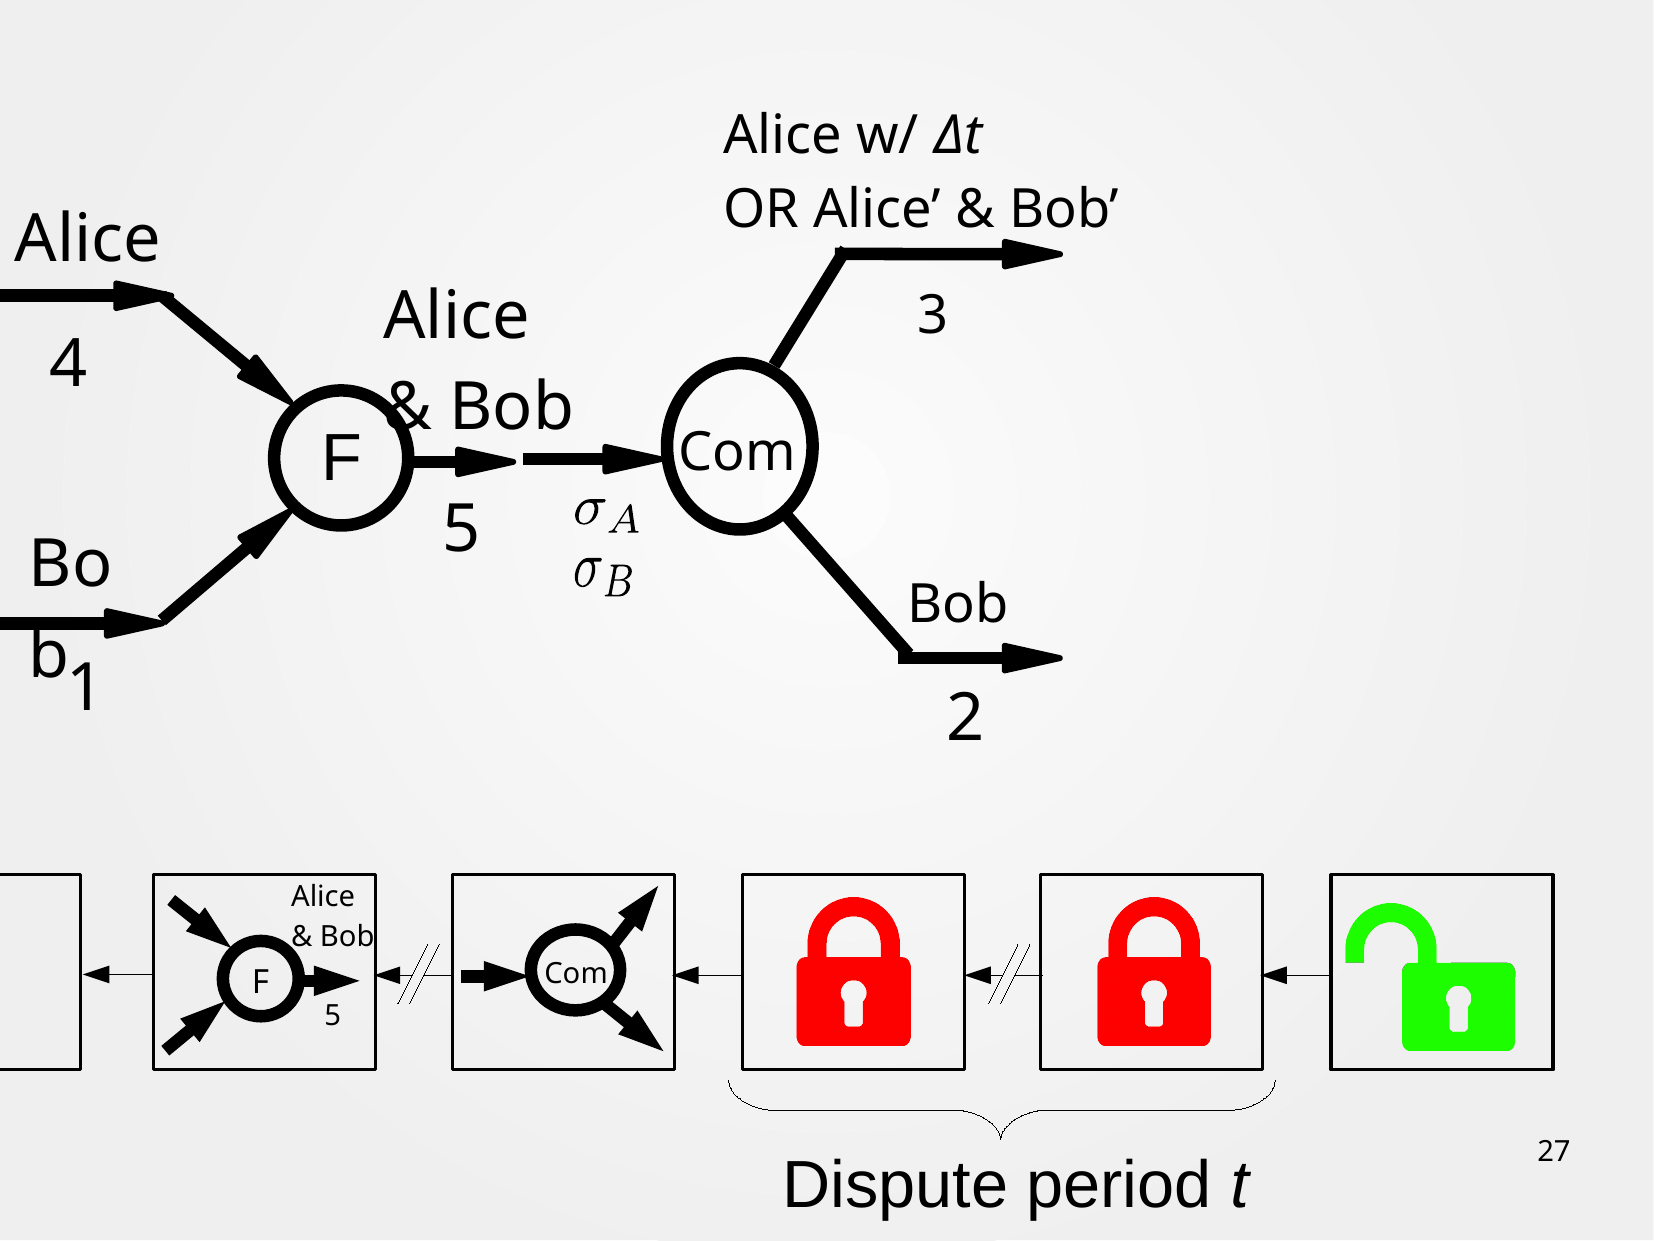

Alice w/ Δt
OR Alice’ & Bob’
Alice
Alice
& Bob
3
4
Com
F
5
Bob
Bob
1
2
Alice
& Bob
Com
F
5
27
Dispute period t